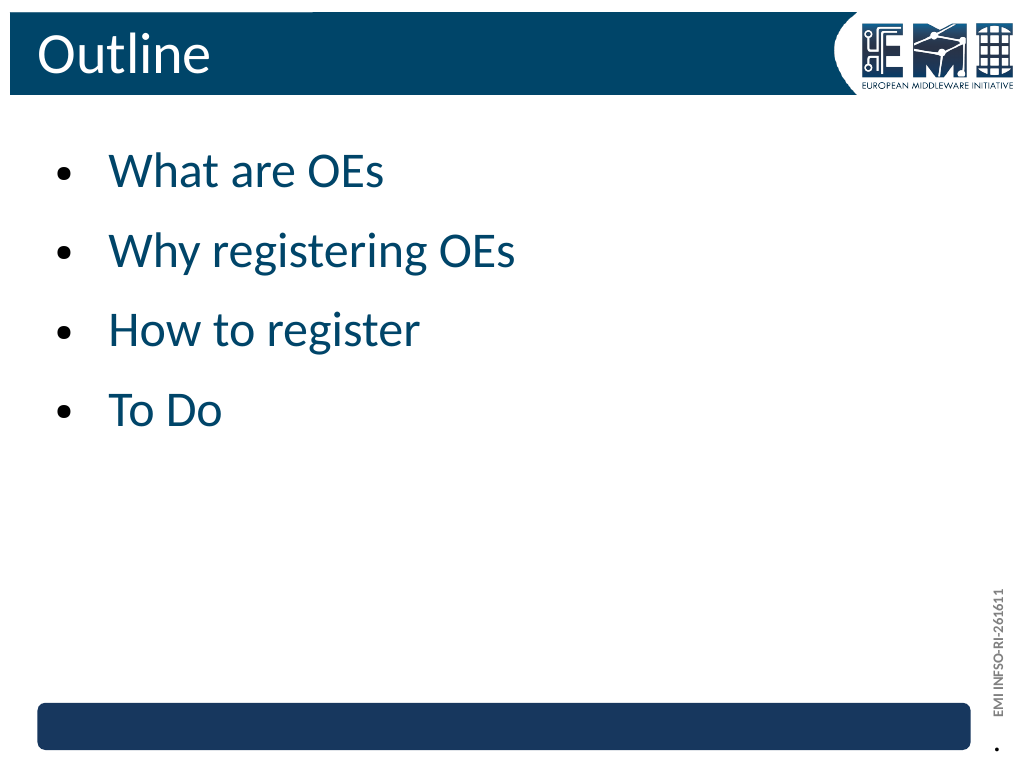

# Outline
What are OEs
Why registering OEs
How to register
To Do